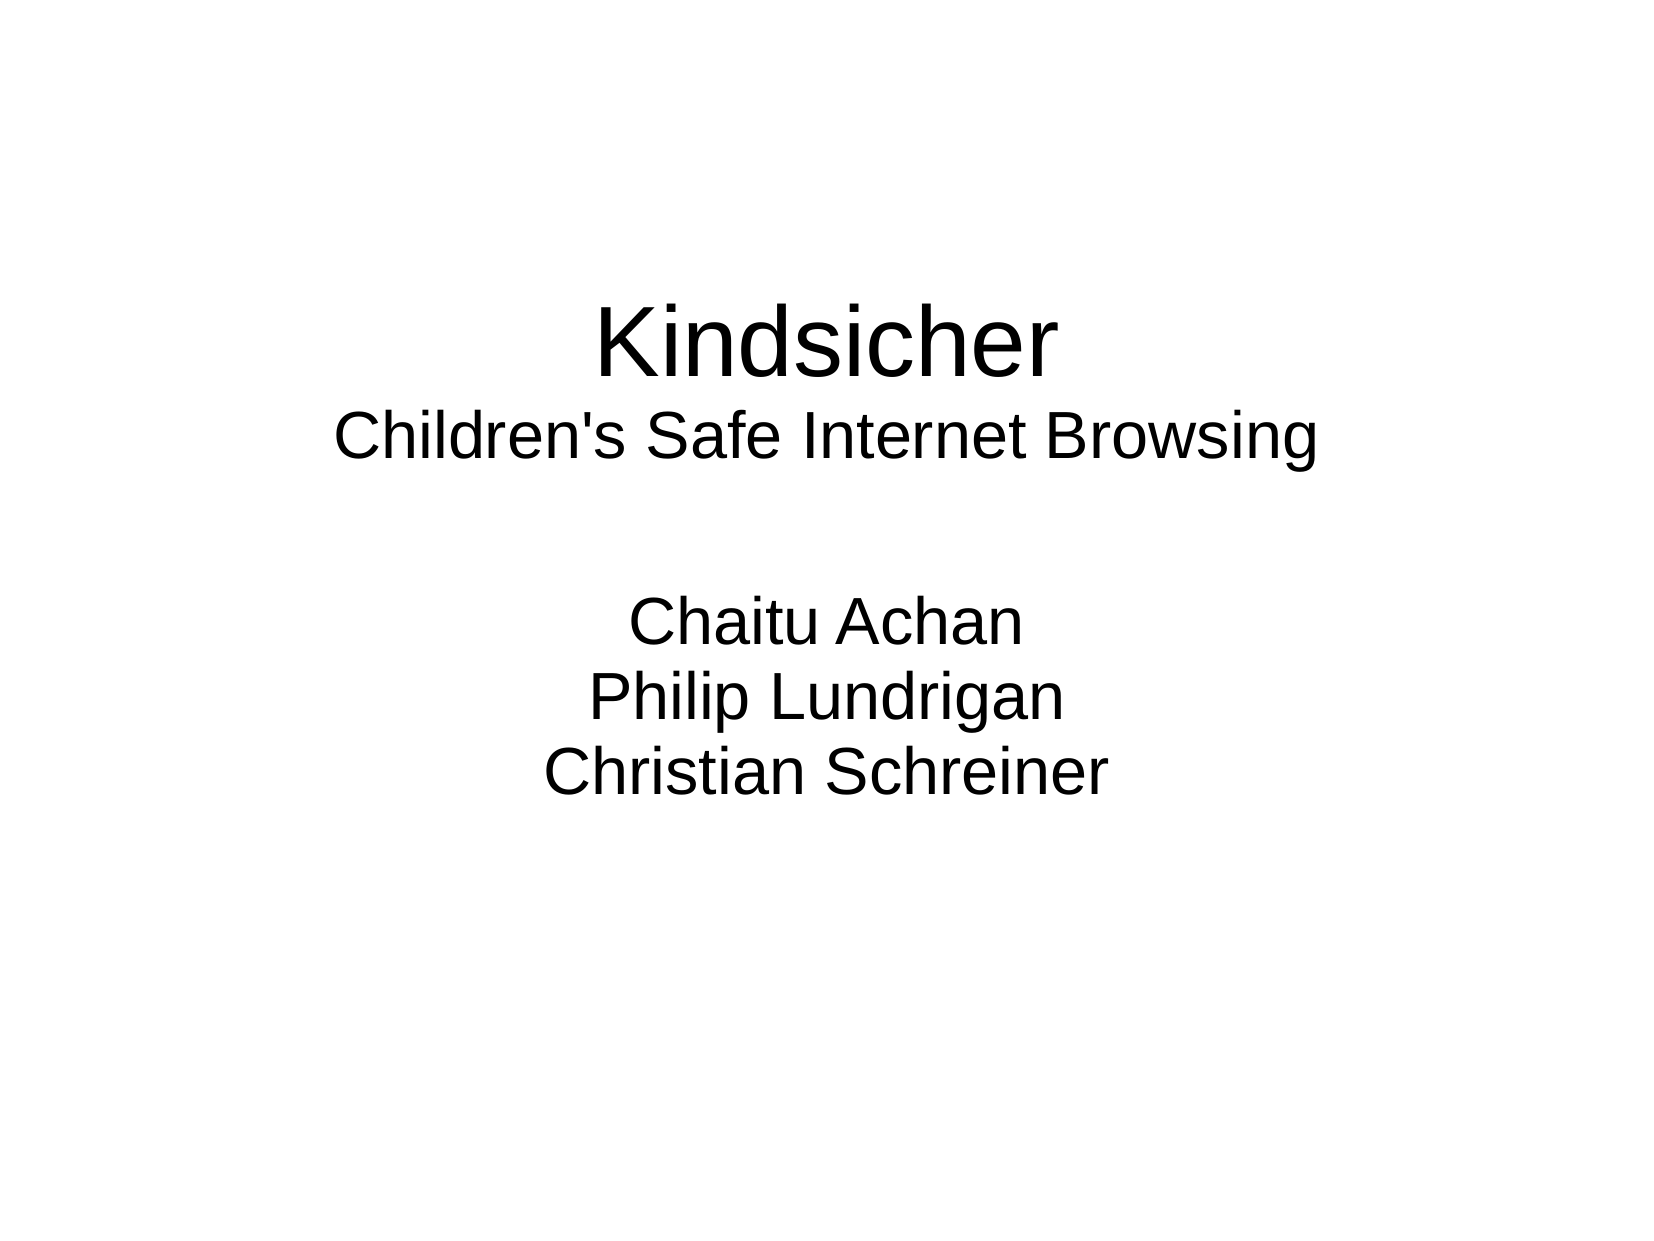

# Kindsicher
Children's Safe Internet Browsing
Chaitu Achan
Philip Lundrigan
Christian Schreiner